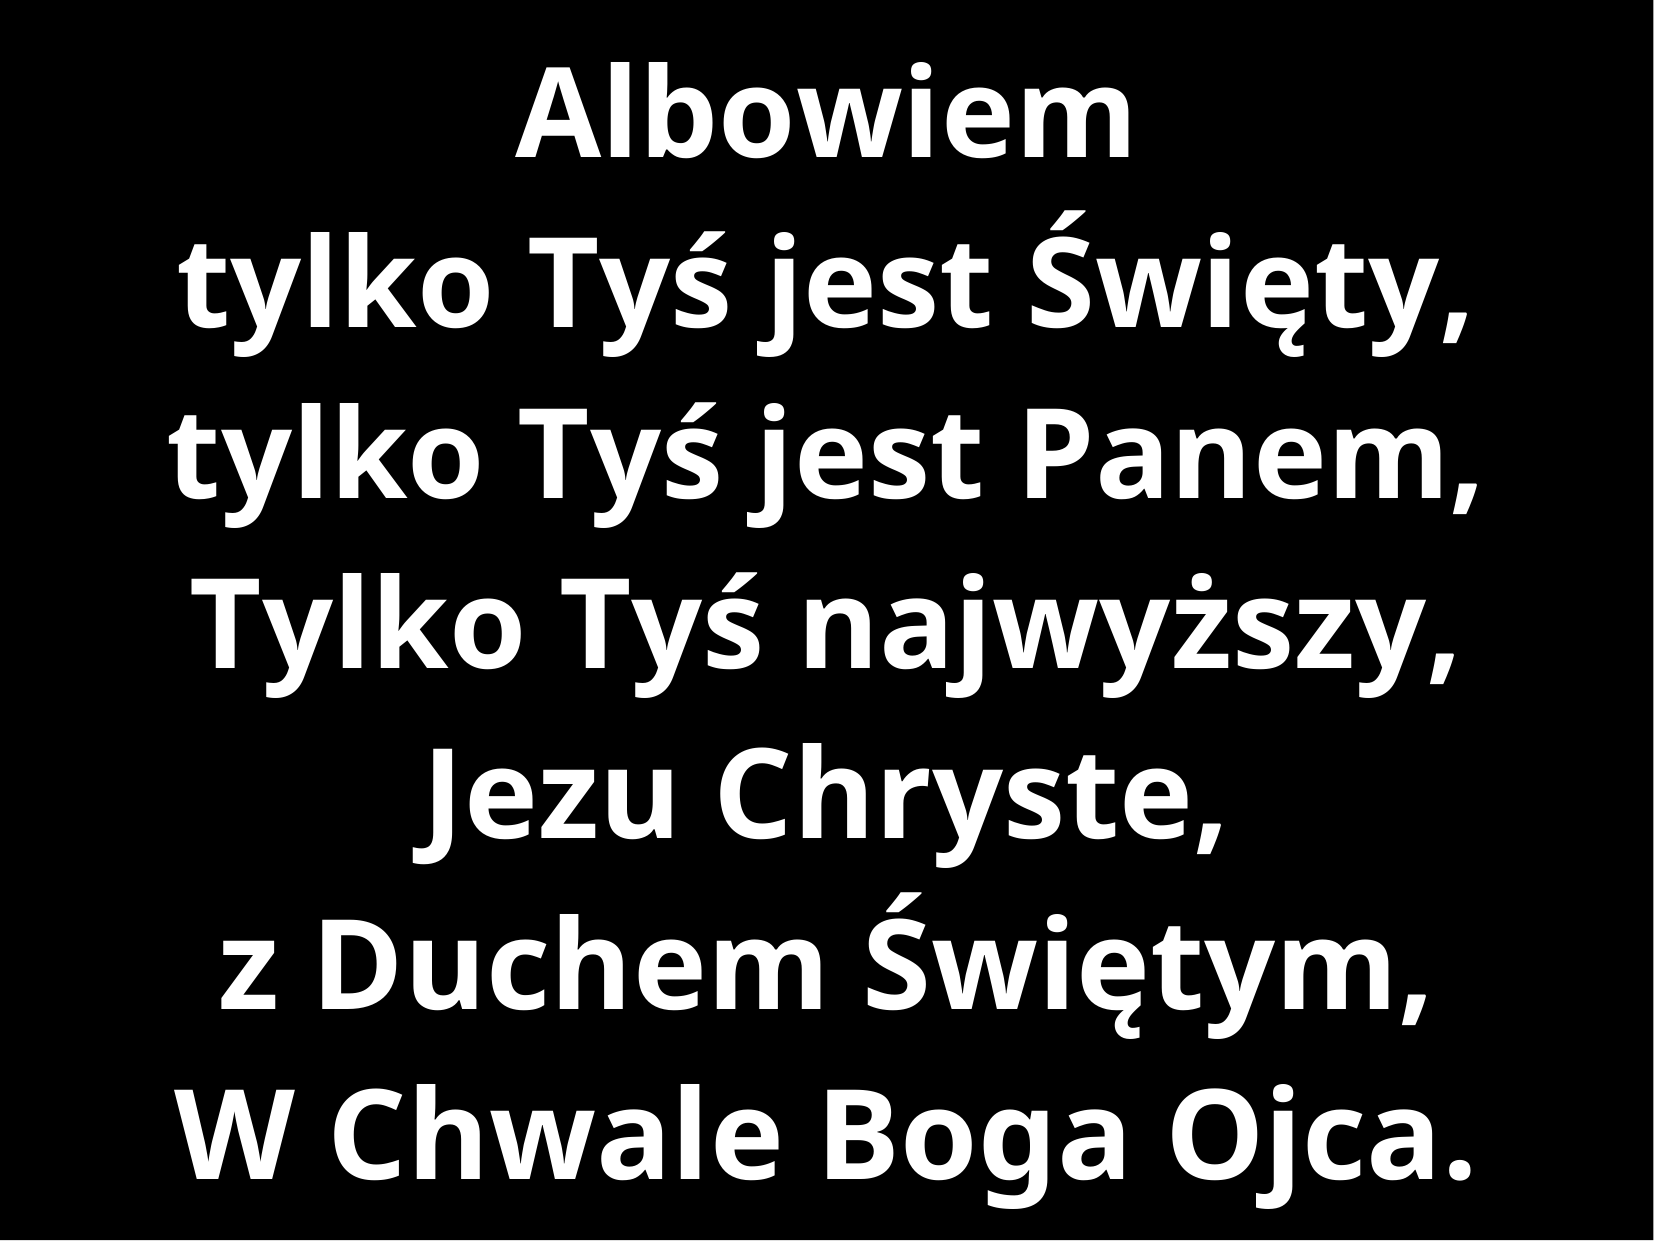

# Albowiem tylko Tyś jest Święty, tylko Tyś jest Panem, Tylko Tyś najwyższy, Jezu Chryste, z Duchem Świętym, W Chwale Boga Ojca.